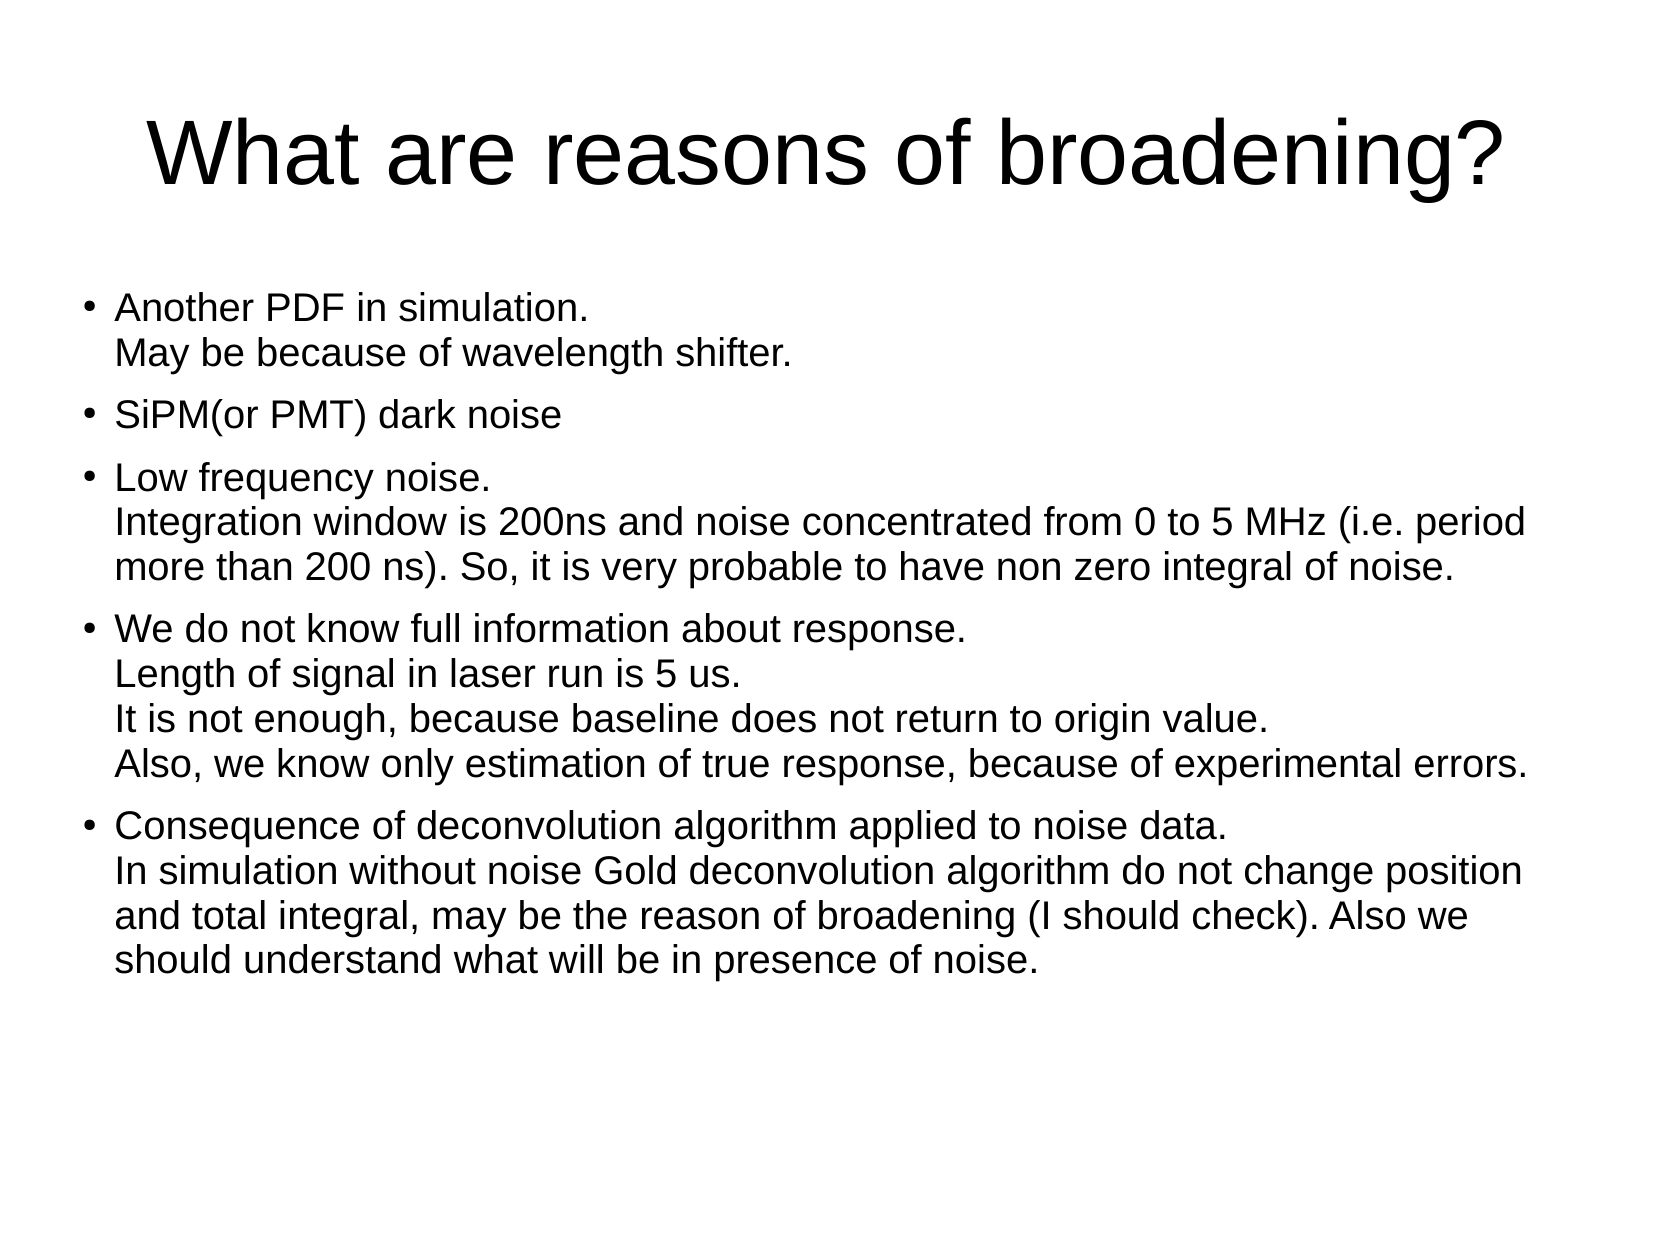

# What are reasons of broadening?
Another PDF in simulation.
May be because of wavelength shifter.
SiPM(or PMT) dark noise
Low frequency noise.
Integration window is 200ns and noise concentrated from 0 to 5 MHz (i.e. period more than 200 ns). So, it is very probable to have non zero integral of noise.
We do not know full information about response.
Length of signal in laser run is 5 us.
It is not enough, because baseline does not return to origin value.
Also, we know only estimation of true response, because of experimental errors.
Consequence of deconvolution algorithm applied to noise data.
In simulation without noise Gold deconvolution algorithm do not change position and total integral, may be the reason of broadening (I should check). Also we should understand what will be in presence of noise.